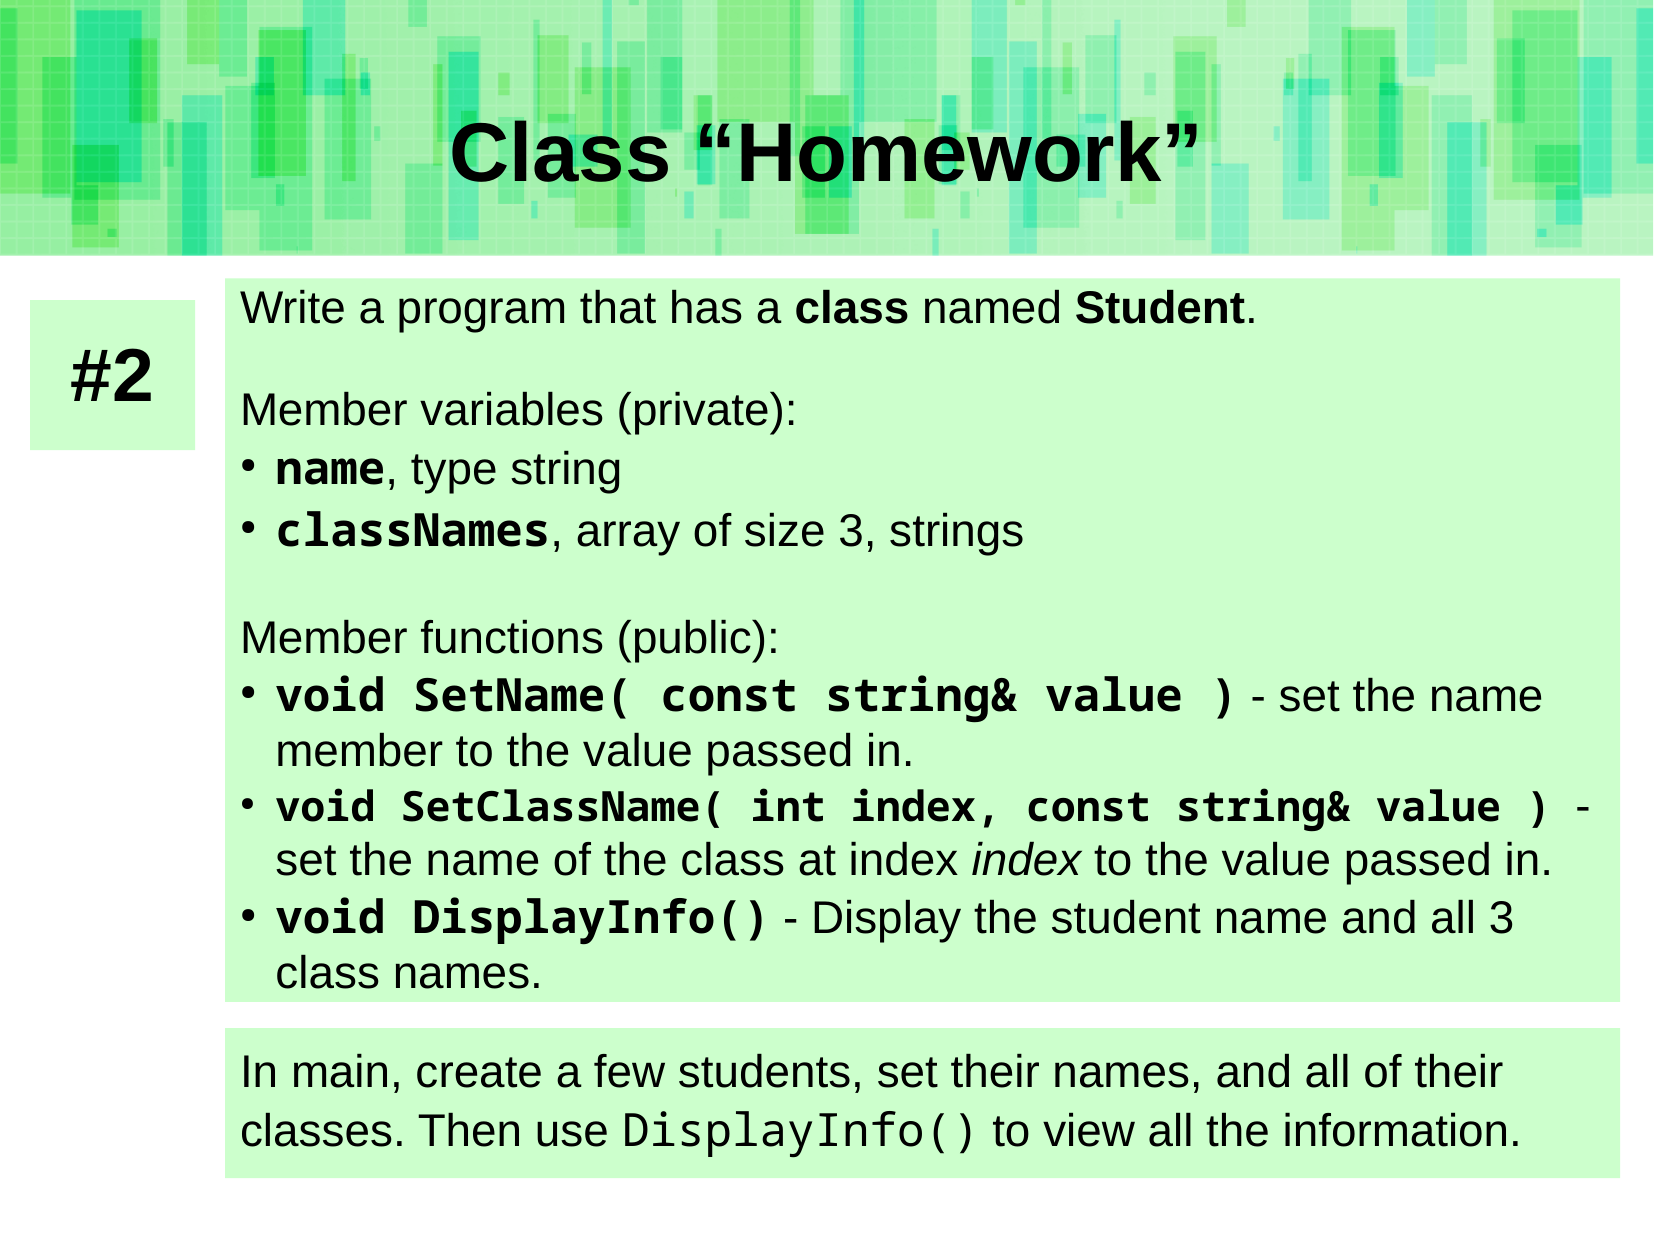

# Class “Homework”
Write a program that has a class named Student.
Member variables (private):
name, type string
classNames, array of size 3, strings
Member functions (public):
void SetName( const string& value ) - set the name member to the value passed in.
void SetClassName( int index, const string& value ) - set the name of the class at index index to the value passed in.
void DisplayInfo() - Display the student name and all 3 class names.
#2
In main, create a few students, set their names, and all of their classes. Then use DisplayInfo() to view all the information.